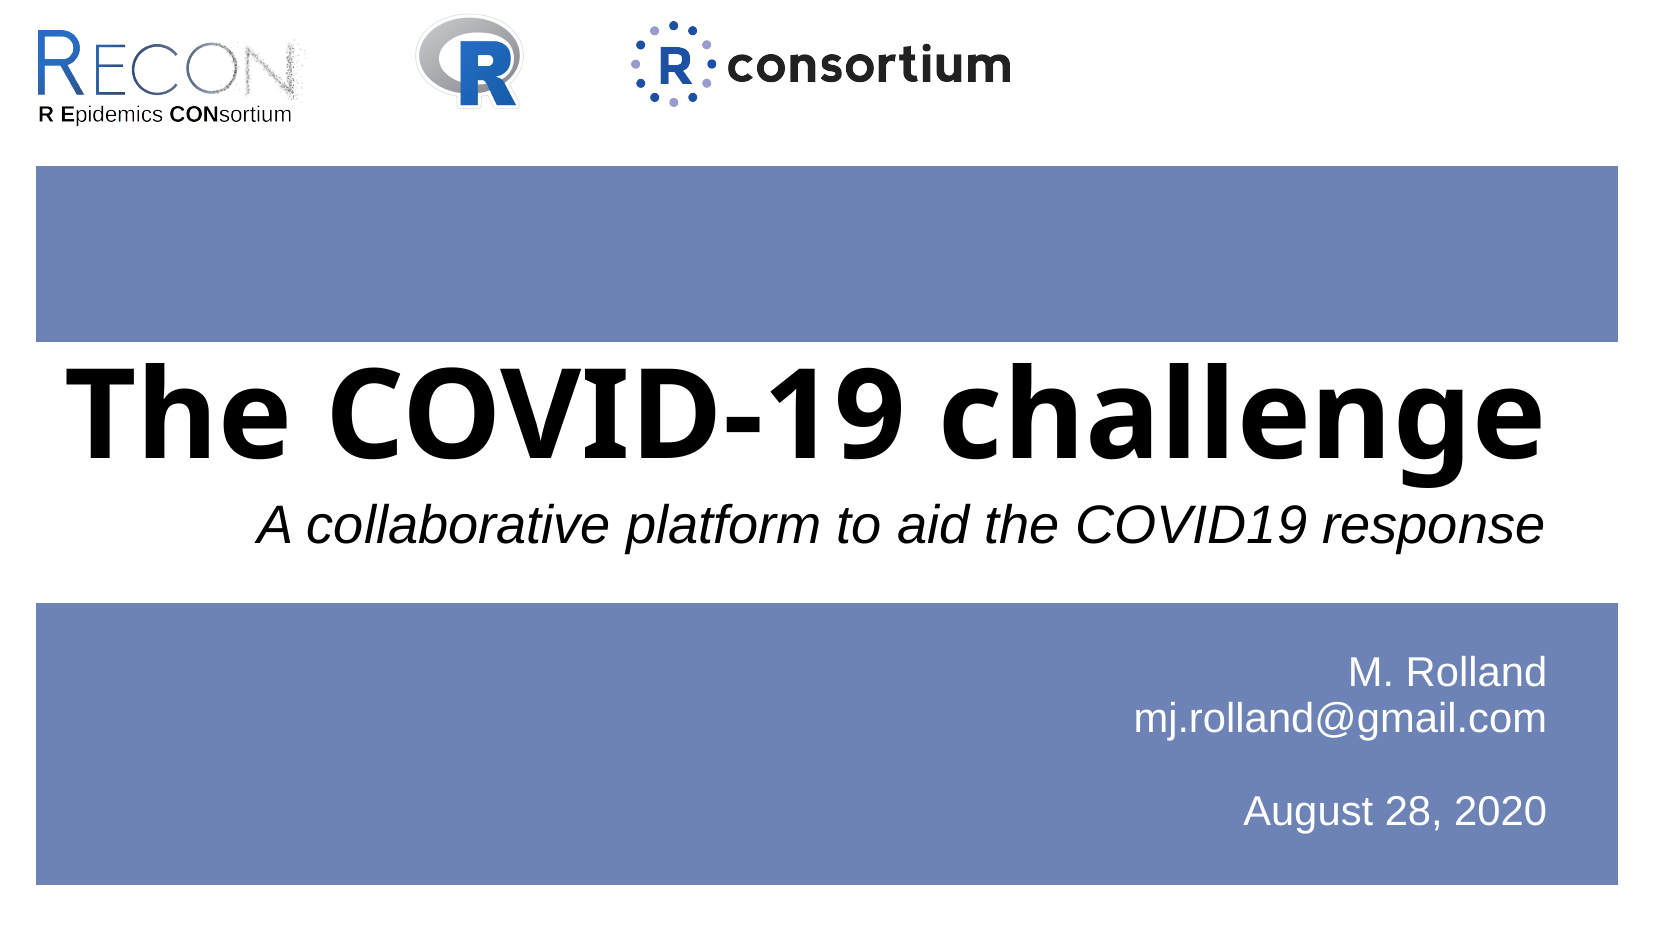

# The COVID-19 challenge A collaborative platform to aid the COVID19 response M. Rolland mj.rolland@gmail.com August 28, 2020